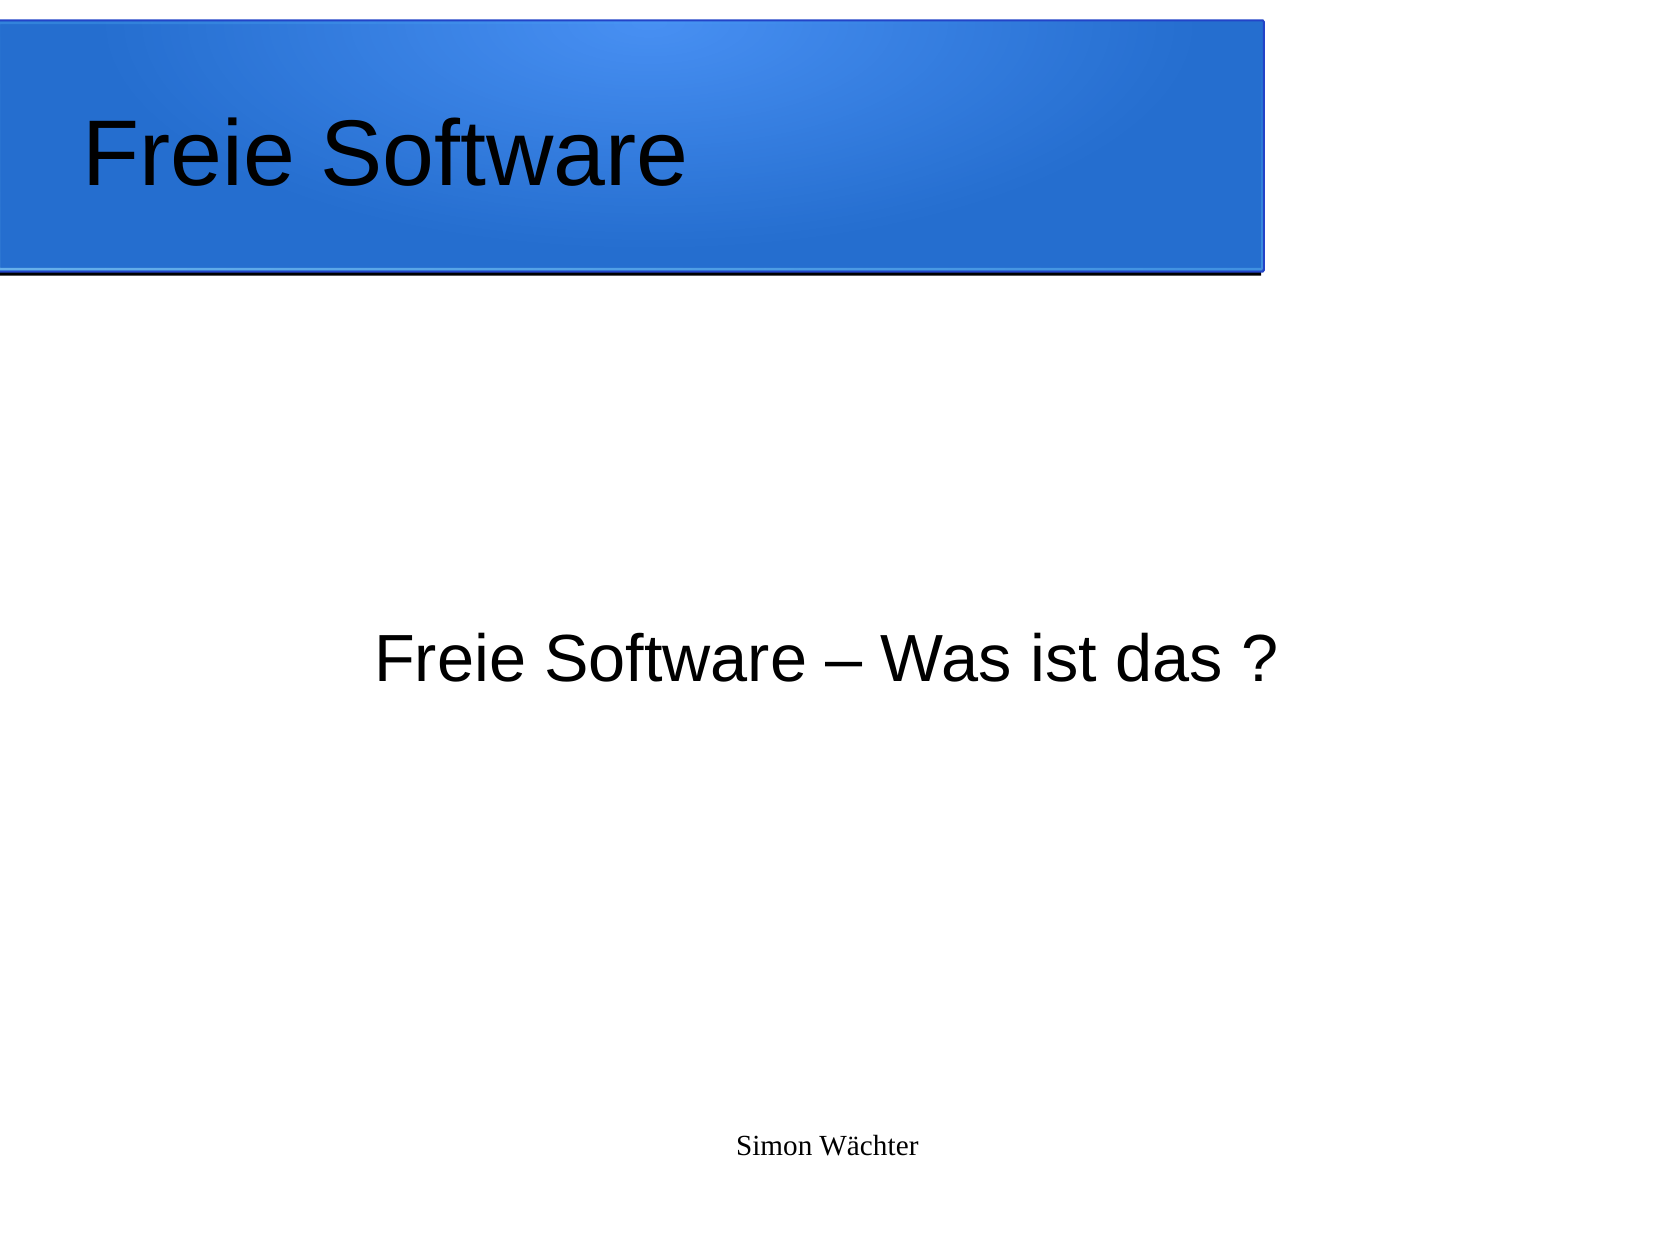

# Freie Software
Freie Software – Was ist das ?
Simon Wächter